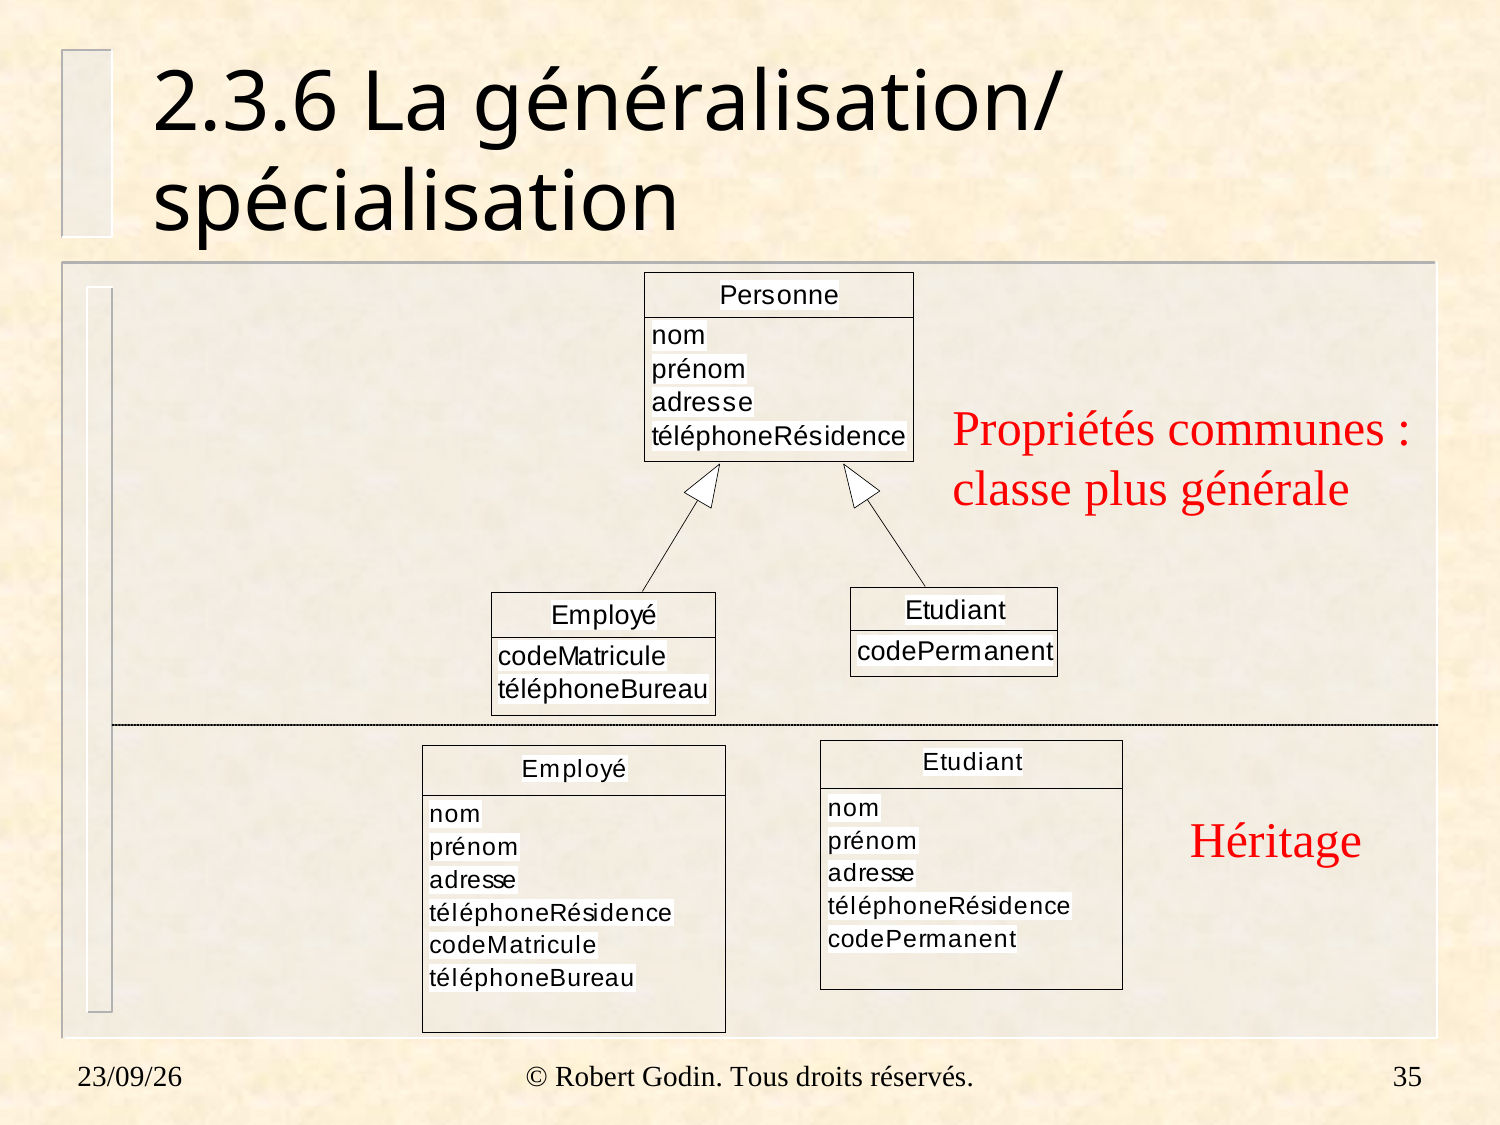

# 2.3.6 La généralisation/ spécialisation
Propriétés communes : classe plus générale
Héritage
© Robert Godin. Tous droits réservés.